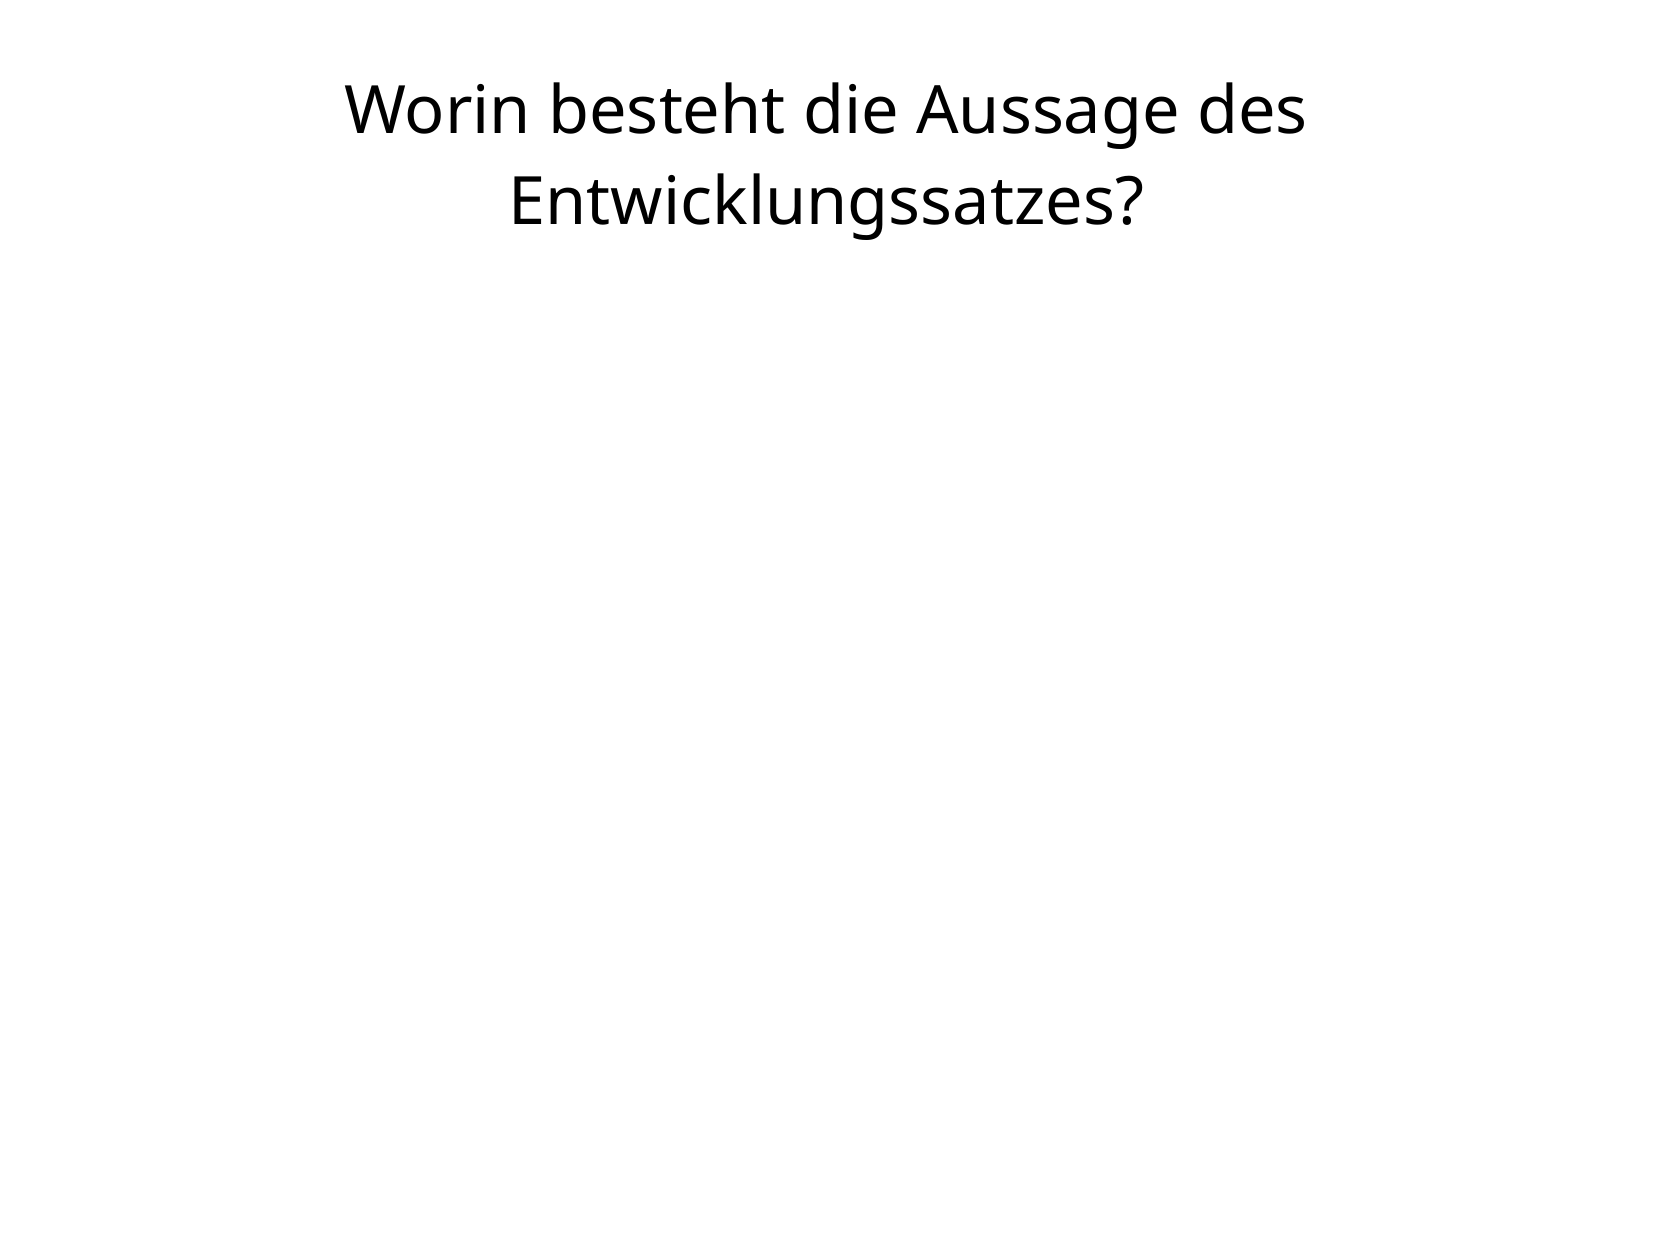

# Worin besteht die Aussage des Entwicklungssatzes?